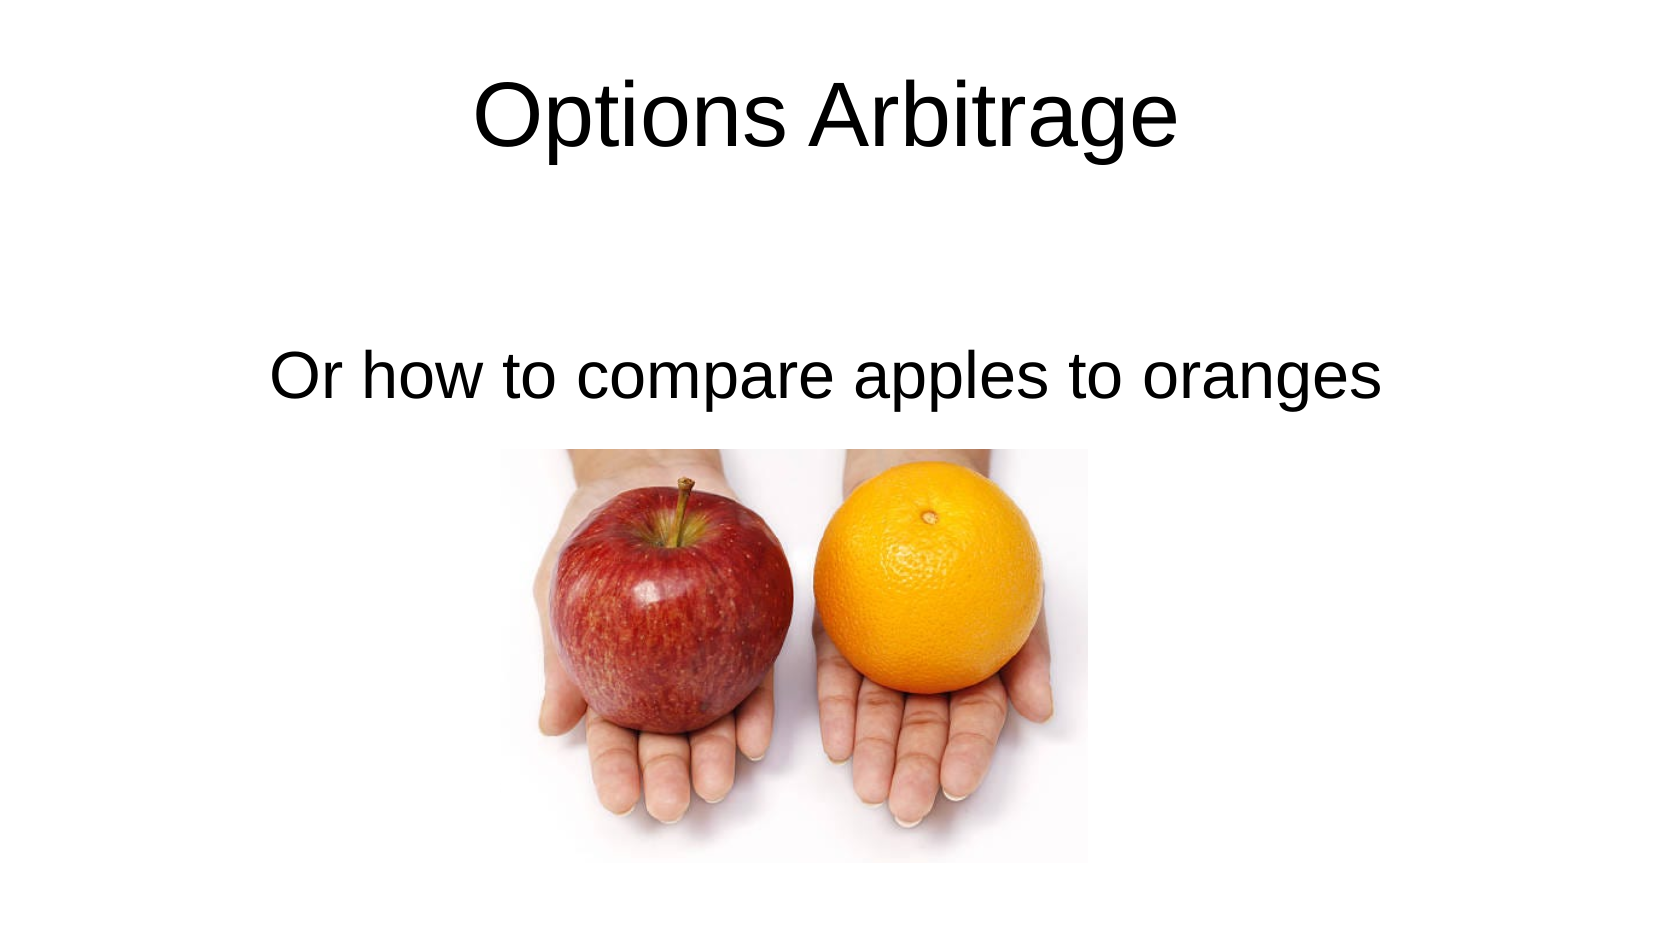

# Options Arbitrage
Or how to compare apples to oranges